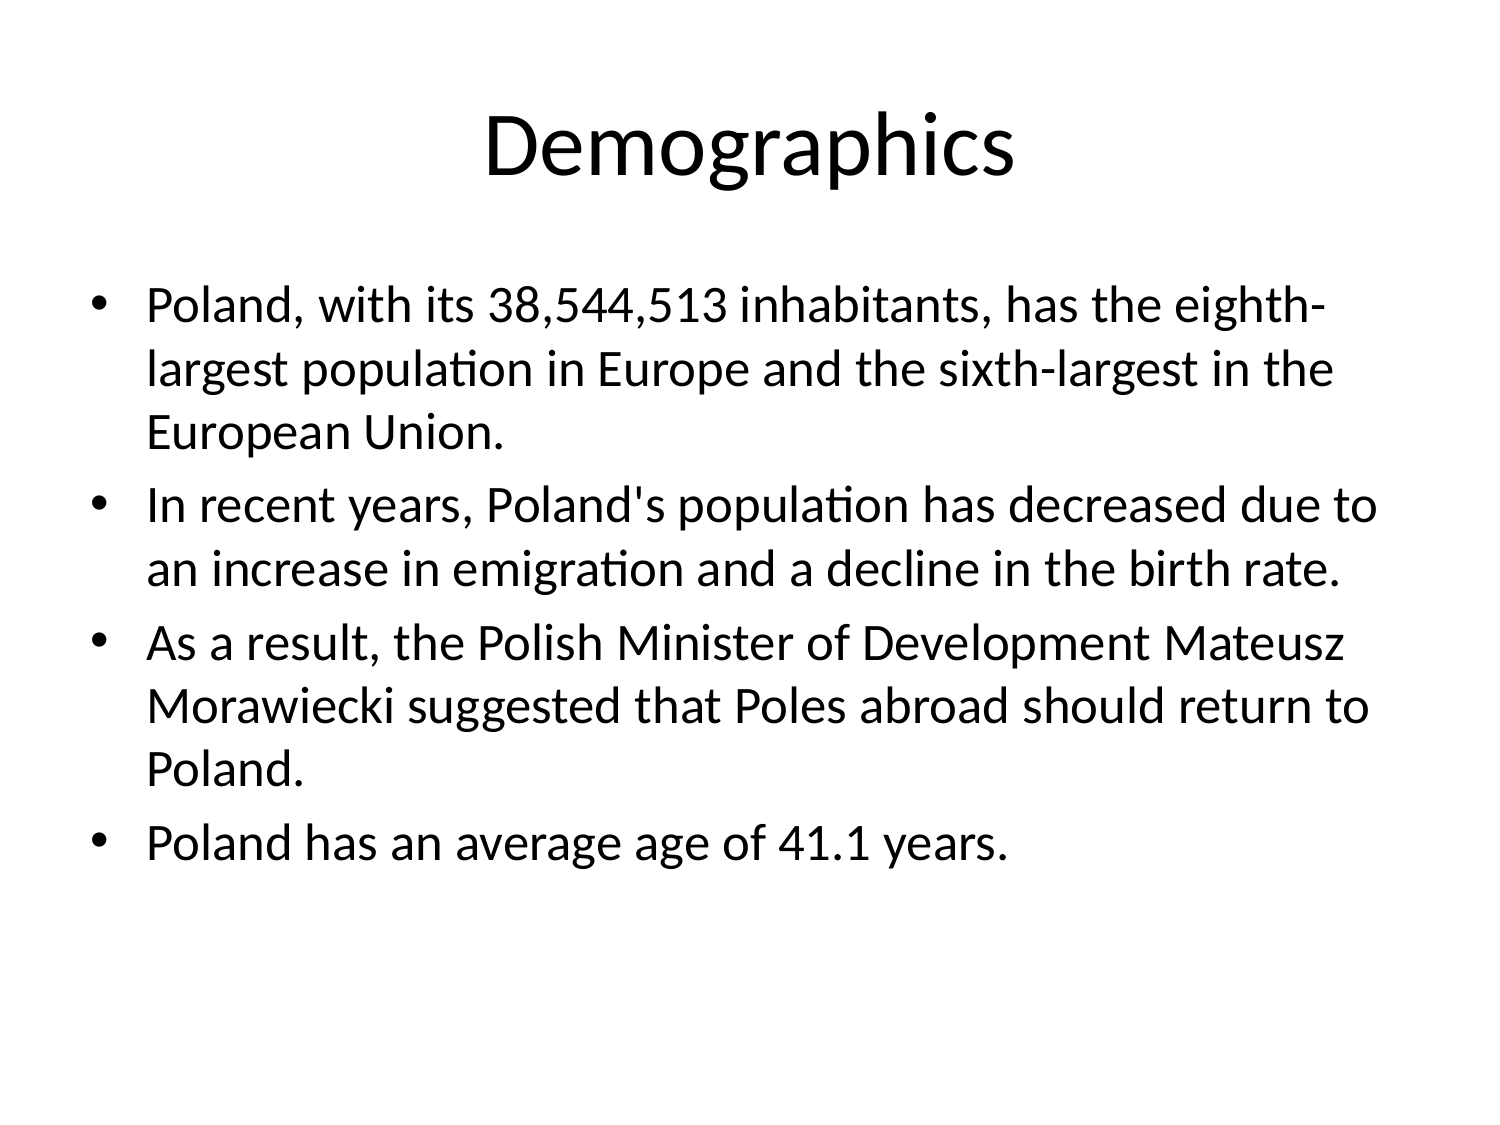

# Demographics
Poland, with its 38,544,513 inhabitants, has the eighth-largest population in Europe and the sixth-largest in the European Union.
In recent years, Poland's population has decreased due to an increase in emigration and a decline in the birth rate.
As a result, the Polish Minister of Development Mateusz Morawiecki suggested that Poles abroad should return to Poland.
Poland has an average age of 41.1 years.